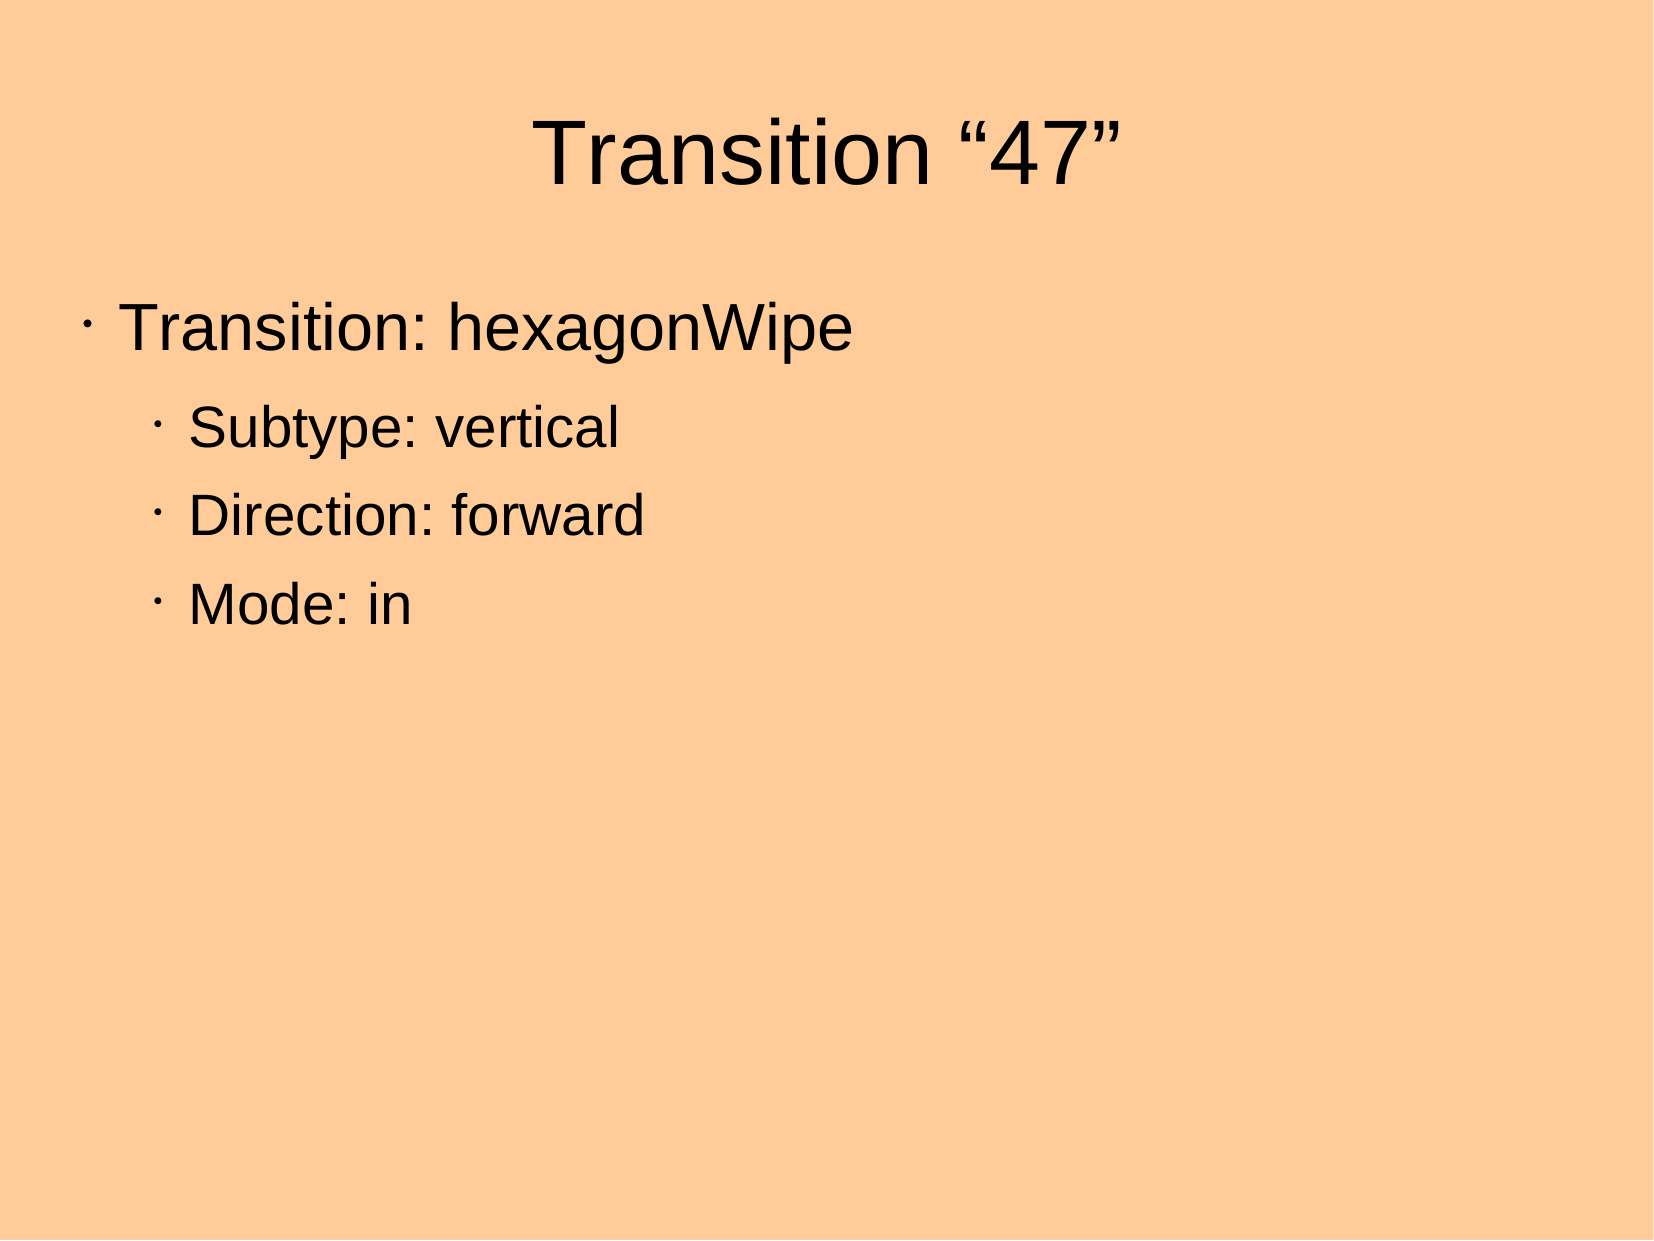

# Transition “47”
Transition: hexagonWipe
Subtype: vertical
Direction: forward
Mode: in